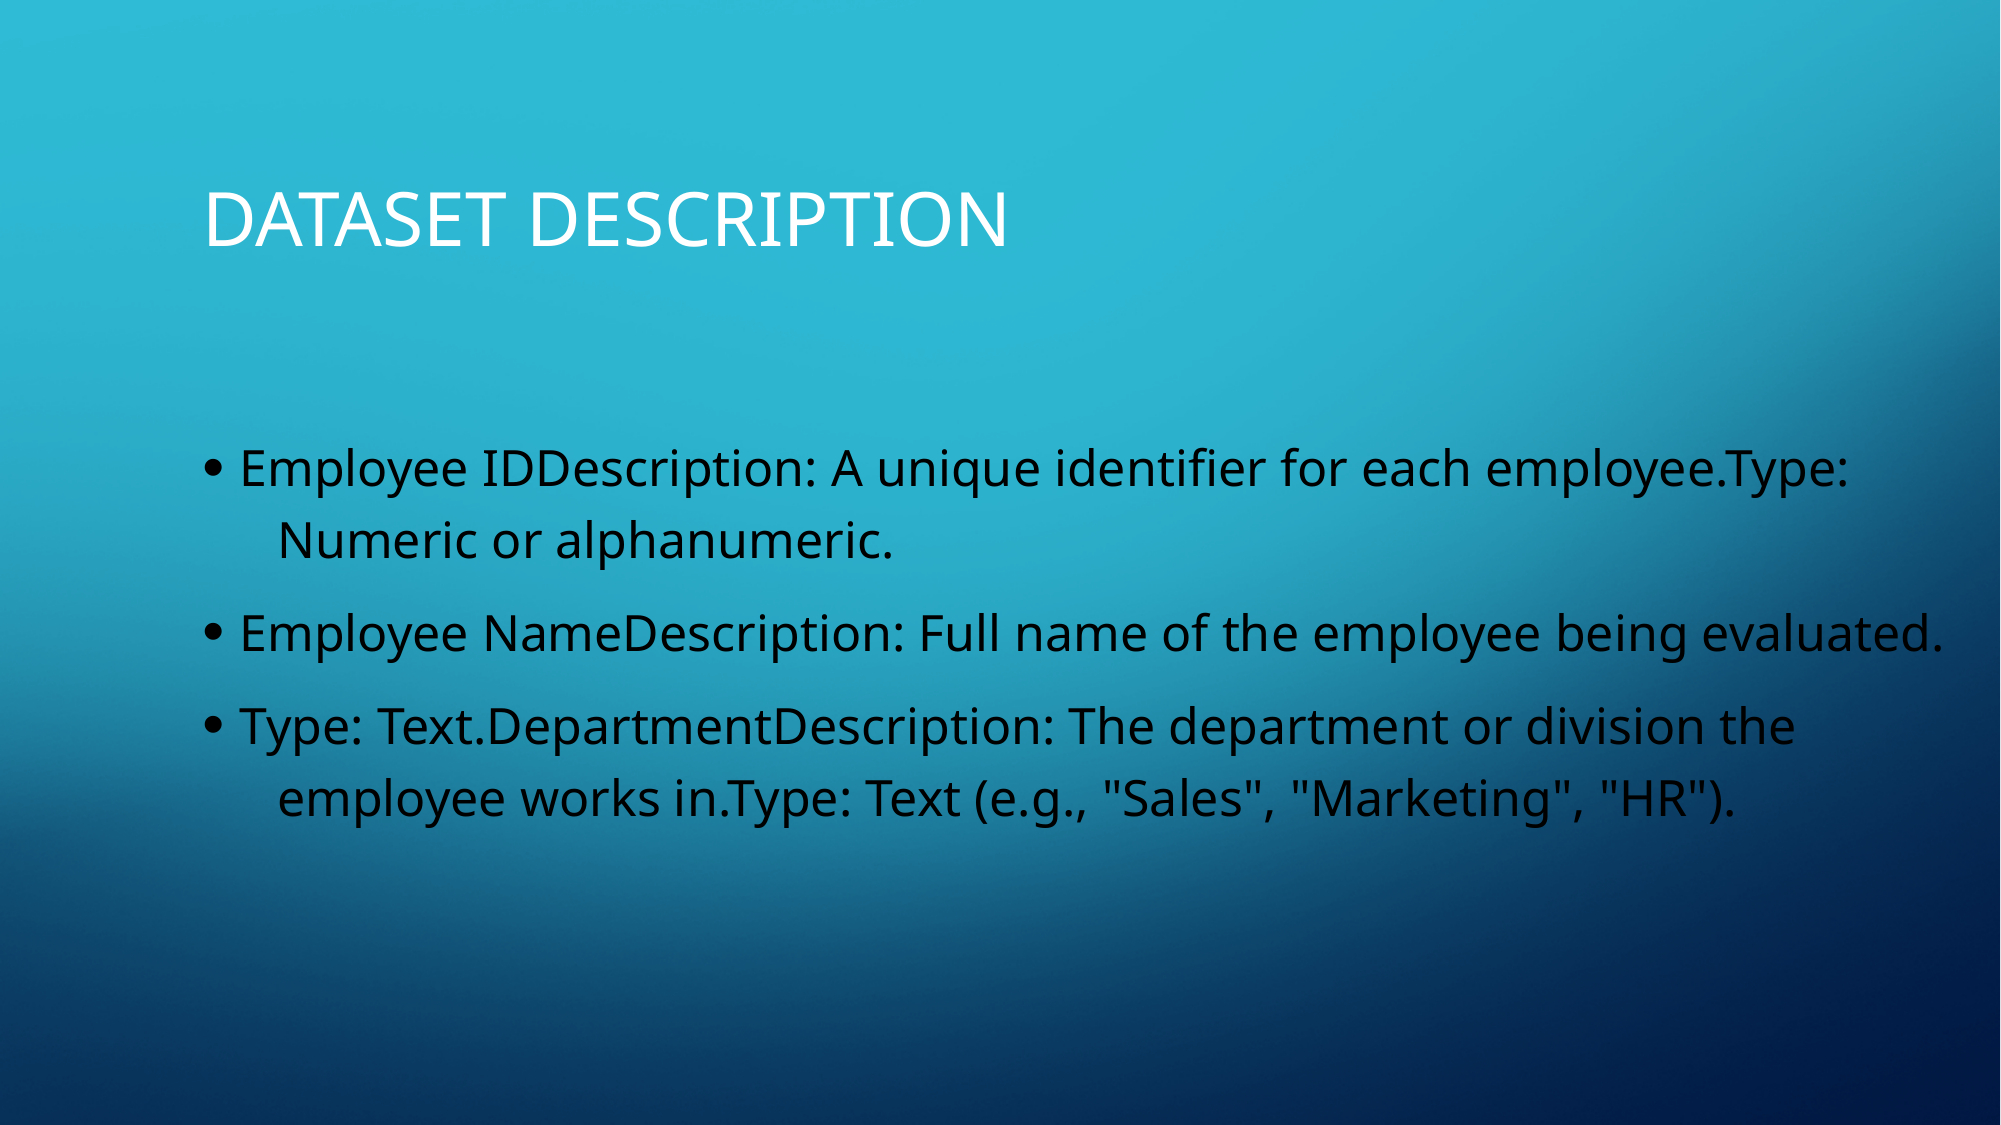

# DATASET DESCRIPTION
Employee IDDescription: A unique identifier for each employee.Type: Numeric or alphanumeric.
Employee NameDescription: Full name of the employee being evaluated.
Type: Text.DepartmentDescription: The department or division the employee works in.Type: Text (e.g., "Sales", "Marketing", "HR").